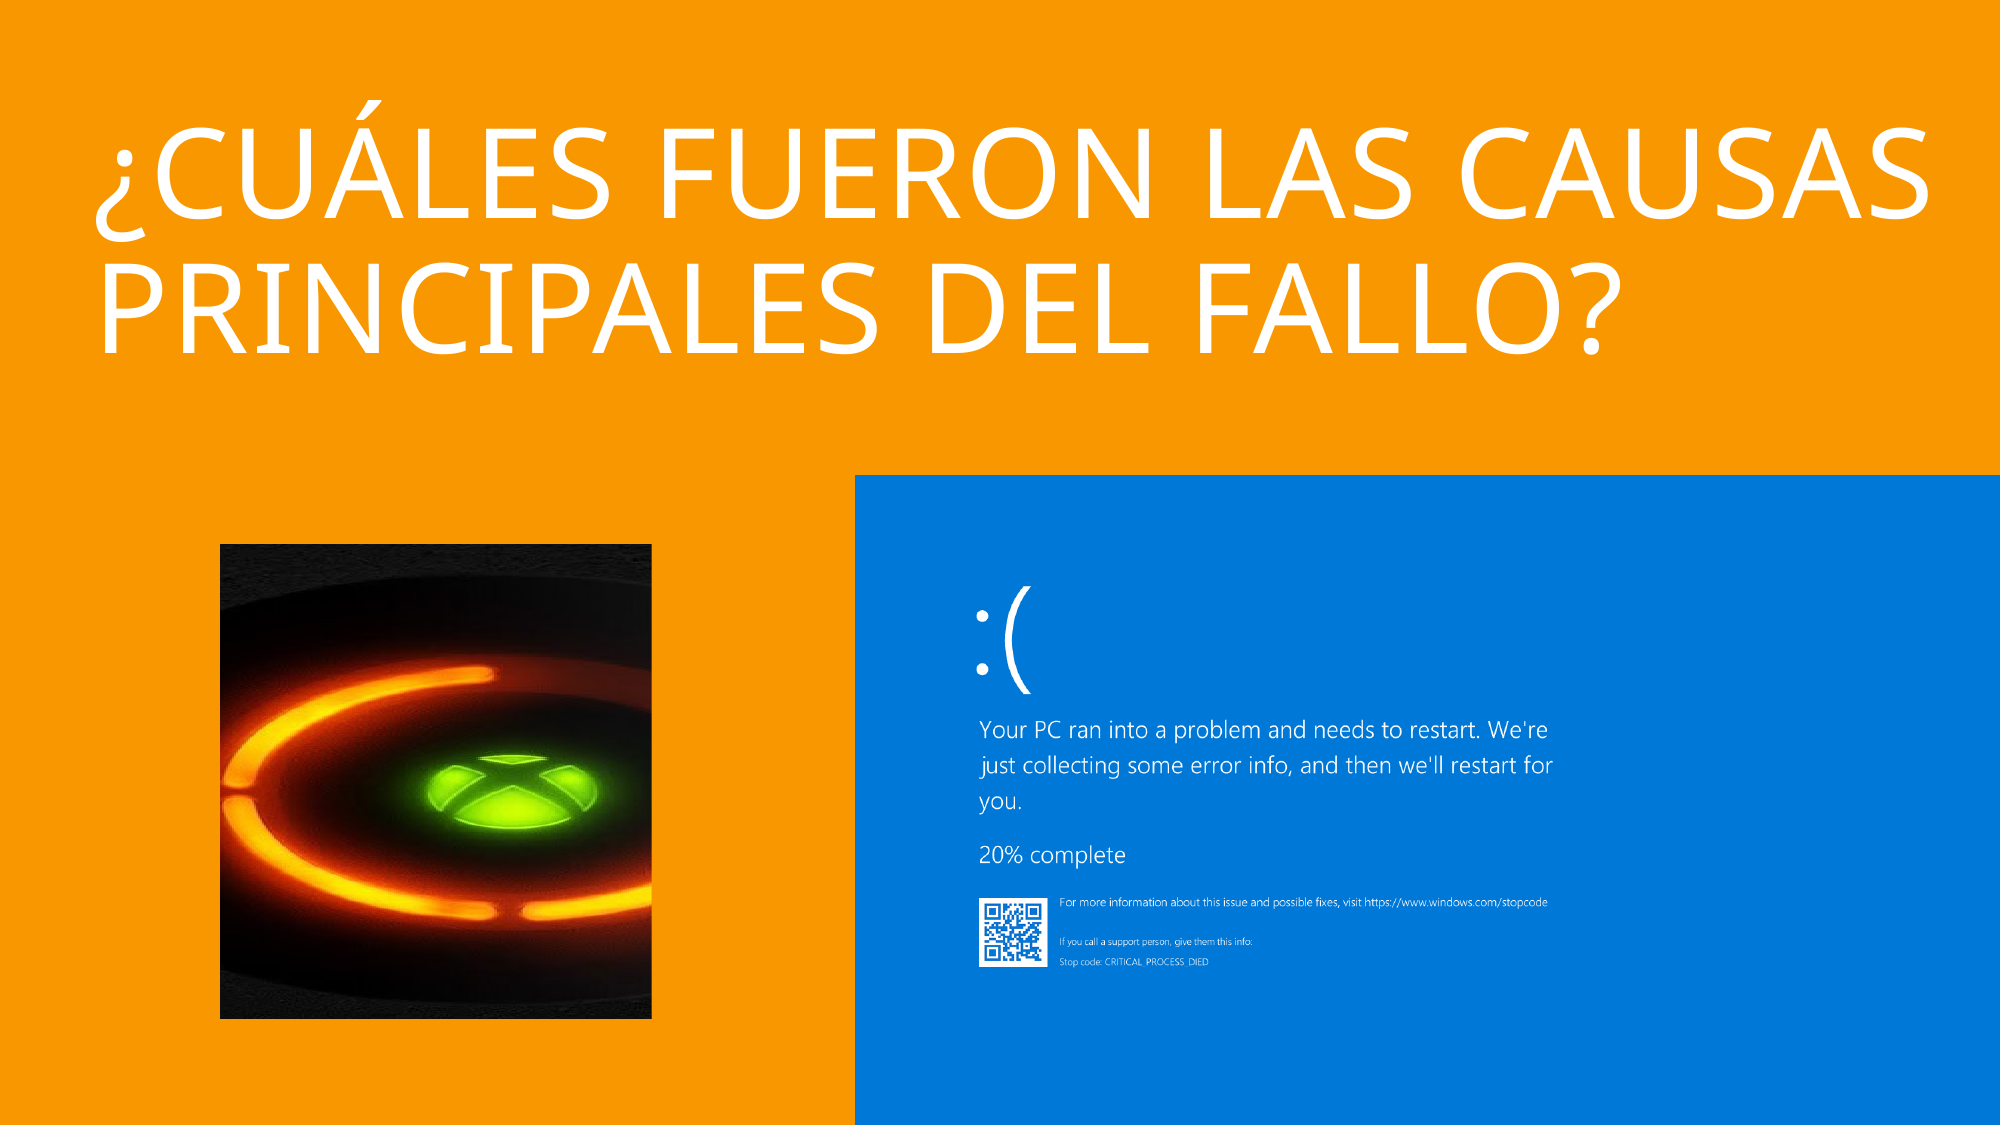

# ¿Cuáles fueron las causas principales del fallo?